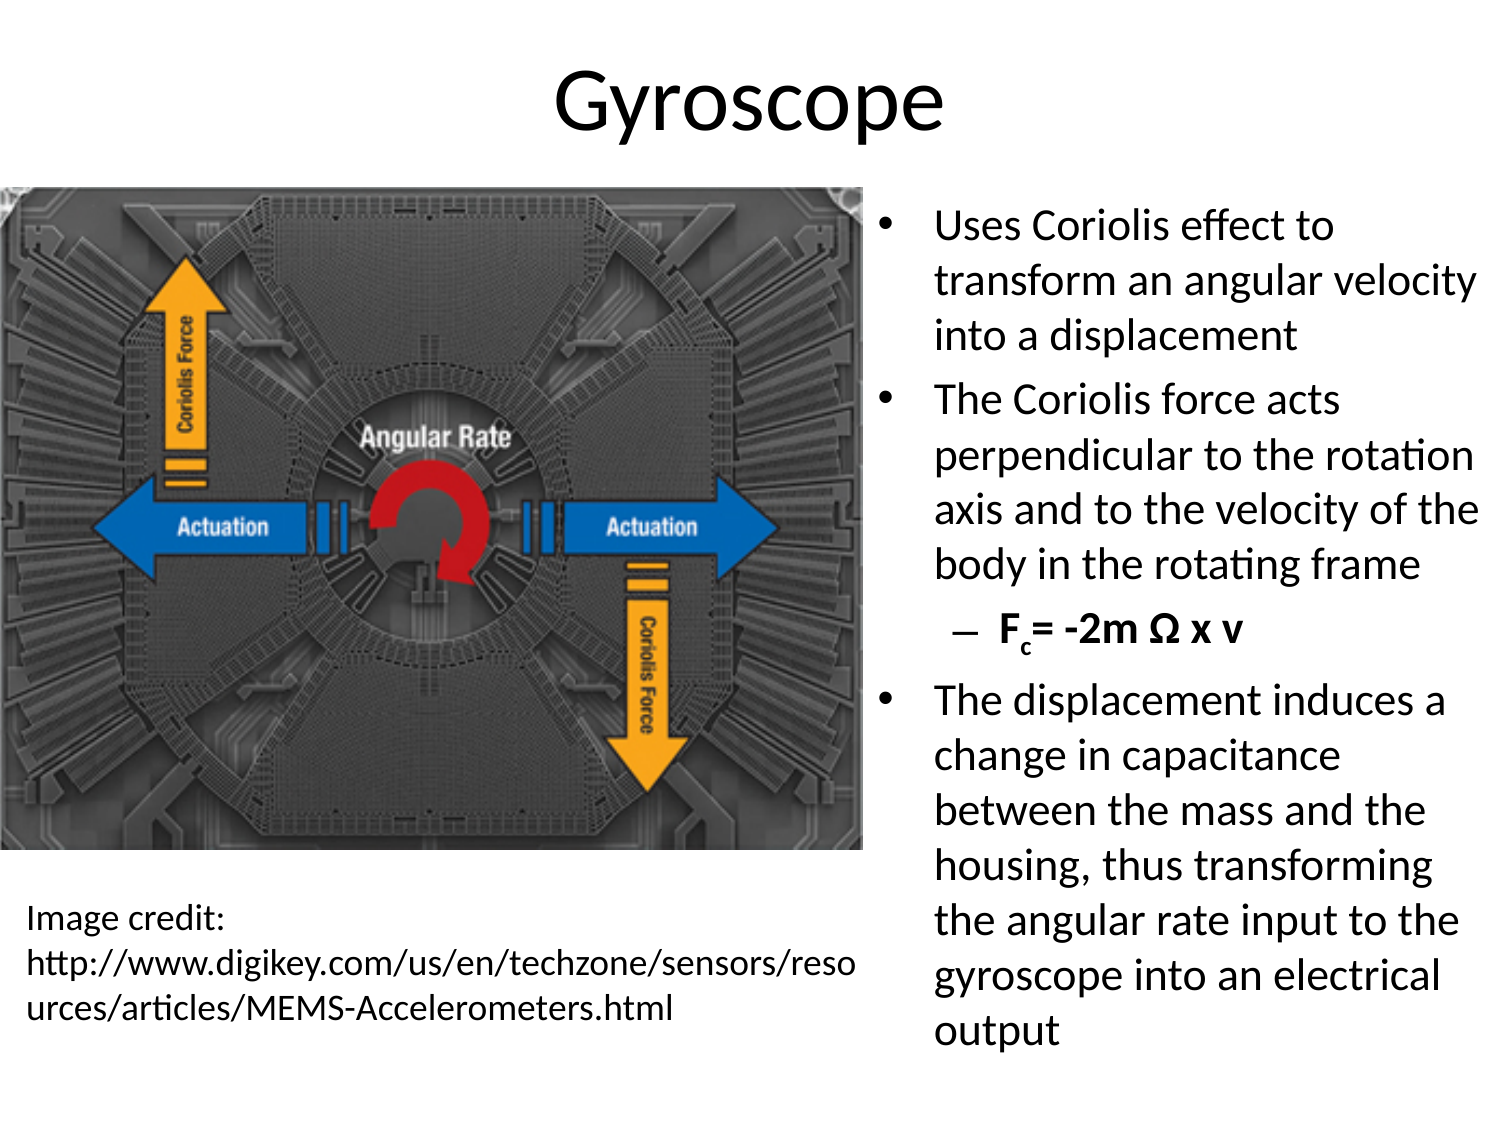

# Gyroscope
Uses Coriolis effect to transform an angular velocity into a displacement
The Coriolis force acts perpendicular to the rotation axis and to the velocity of the body in the rotating frame
Fc= -2m Ω x v
The displacement induces a change in capacitance between the mass and the housing, thus transforming the angular rate input to the gyroscope into an electrical output
Image credit: http://www.digikey.com/us/en/techzone/sensors/resources/articles/MEMS-Accelerometers.html